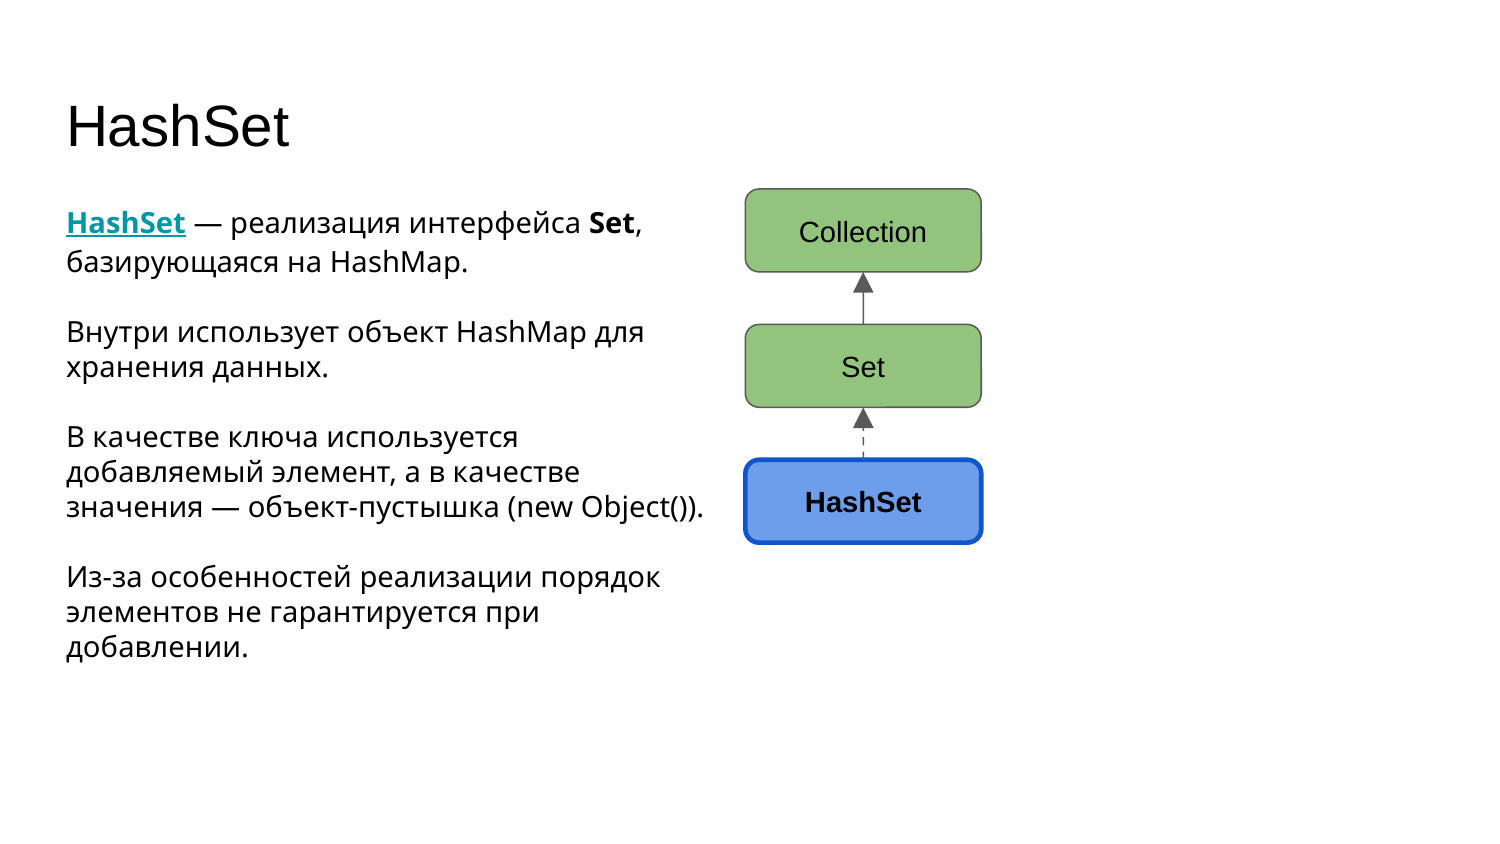

# HashSet
HashSet — реализация интерфейса Set, базирующаяся на HashMap.
Внутри использует объект HashMap для хранения данных.
В качестве ключа используется добавляемый элемент, а в качестве значения — объект-пустышка (new Object()).
Из-за особенностей реализации порядок элементов не гарантируется при добавлении.
Collection
Set
HashSet